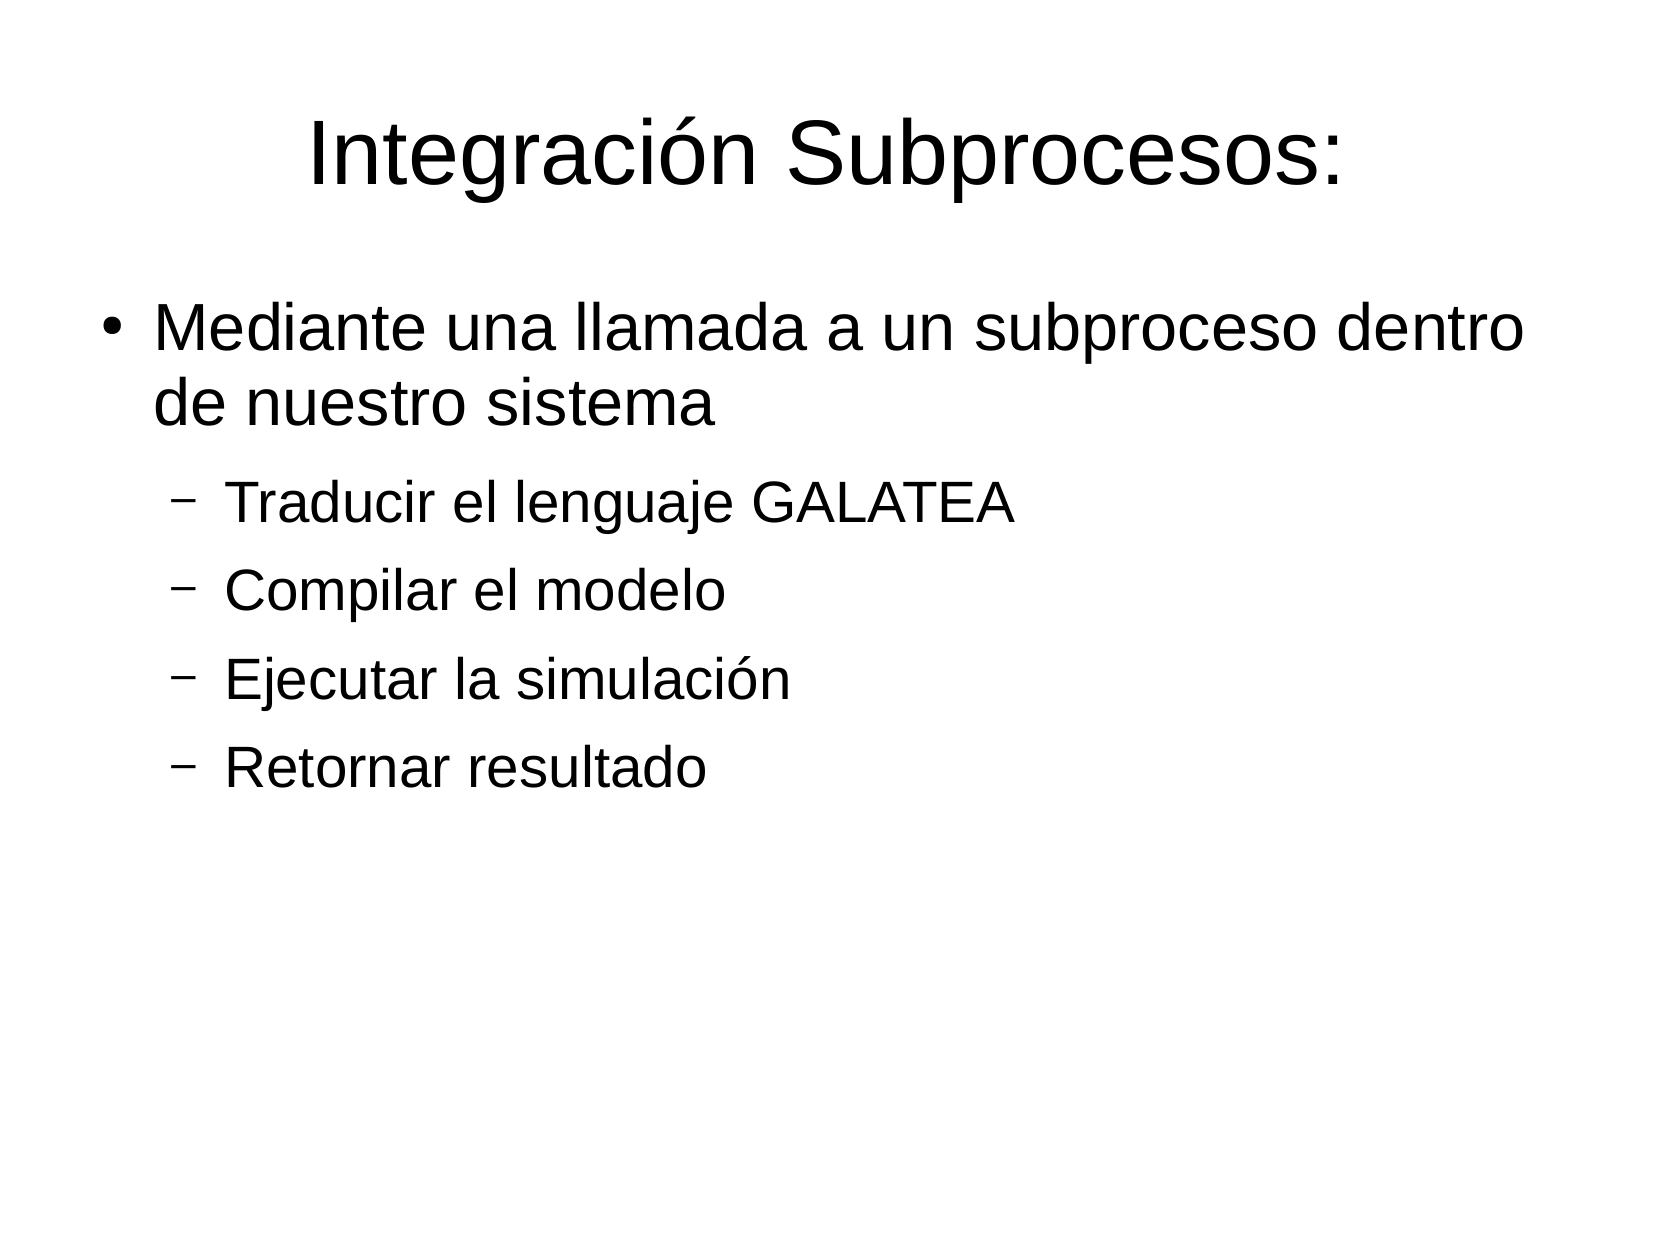

# Integración Subprocesos:
Mediante una llamada a un subproceso dentro de nuestro sistema
Traducir el lenguaje GALATEA
Compilar el modelo
Ejecutar la simulación
Retornar resultado